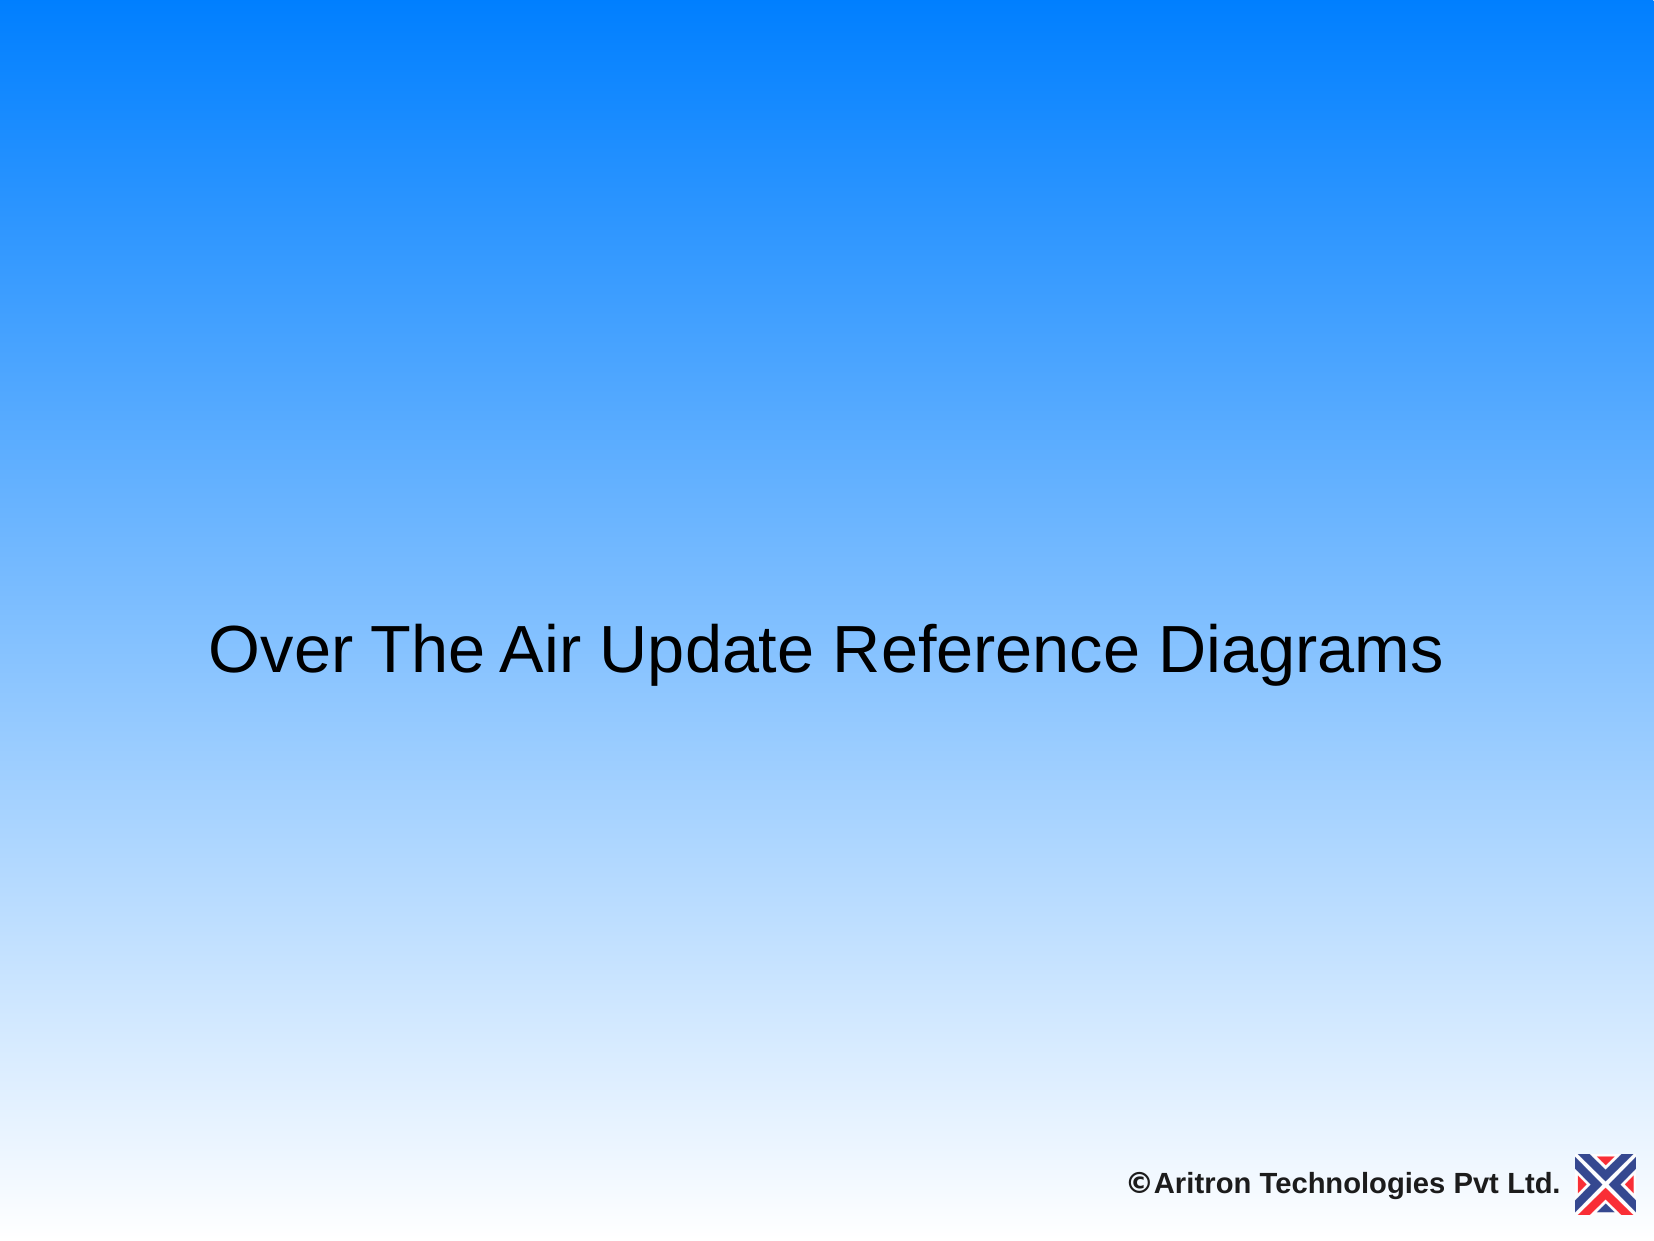

# Over The Air Update Reference Diagrams
©Aritron Technologies Pvt Ltd.